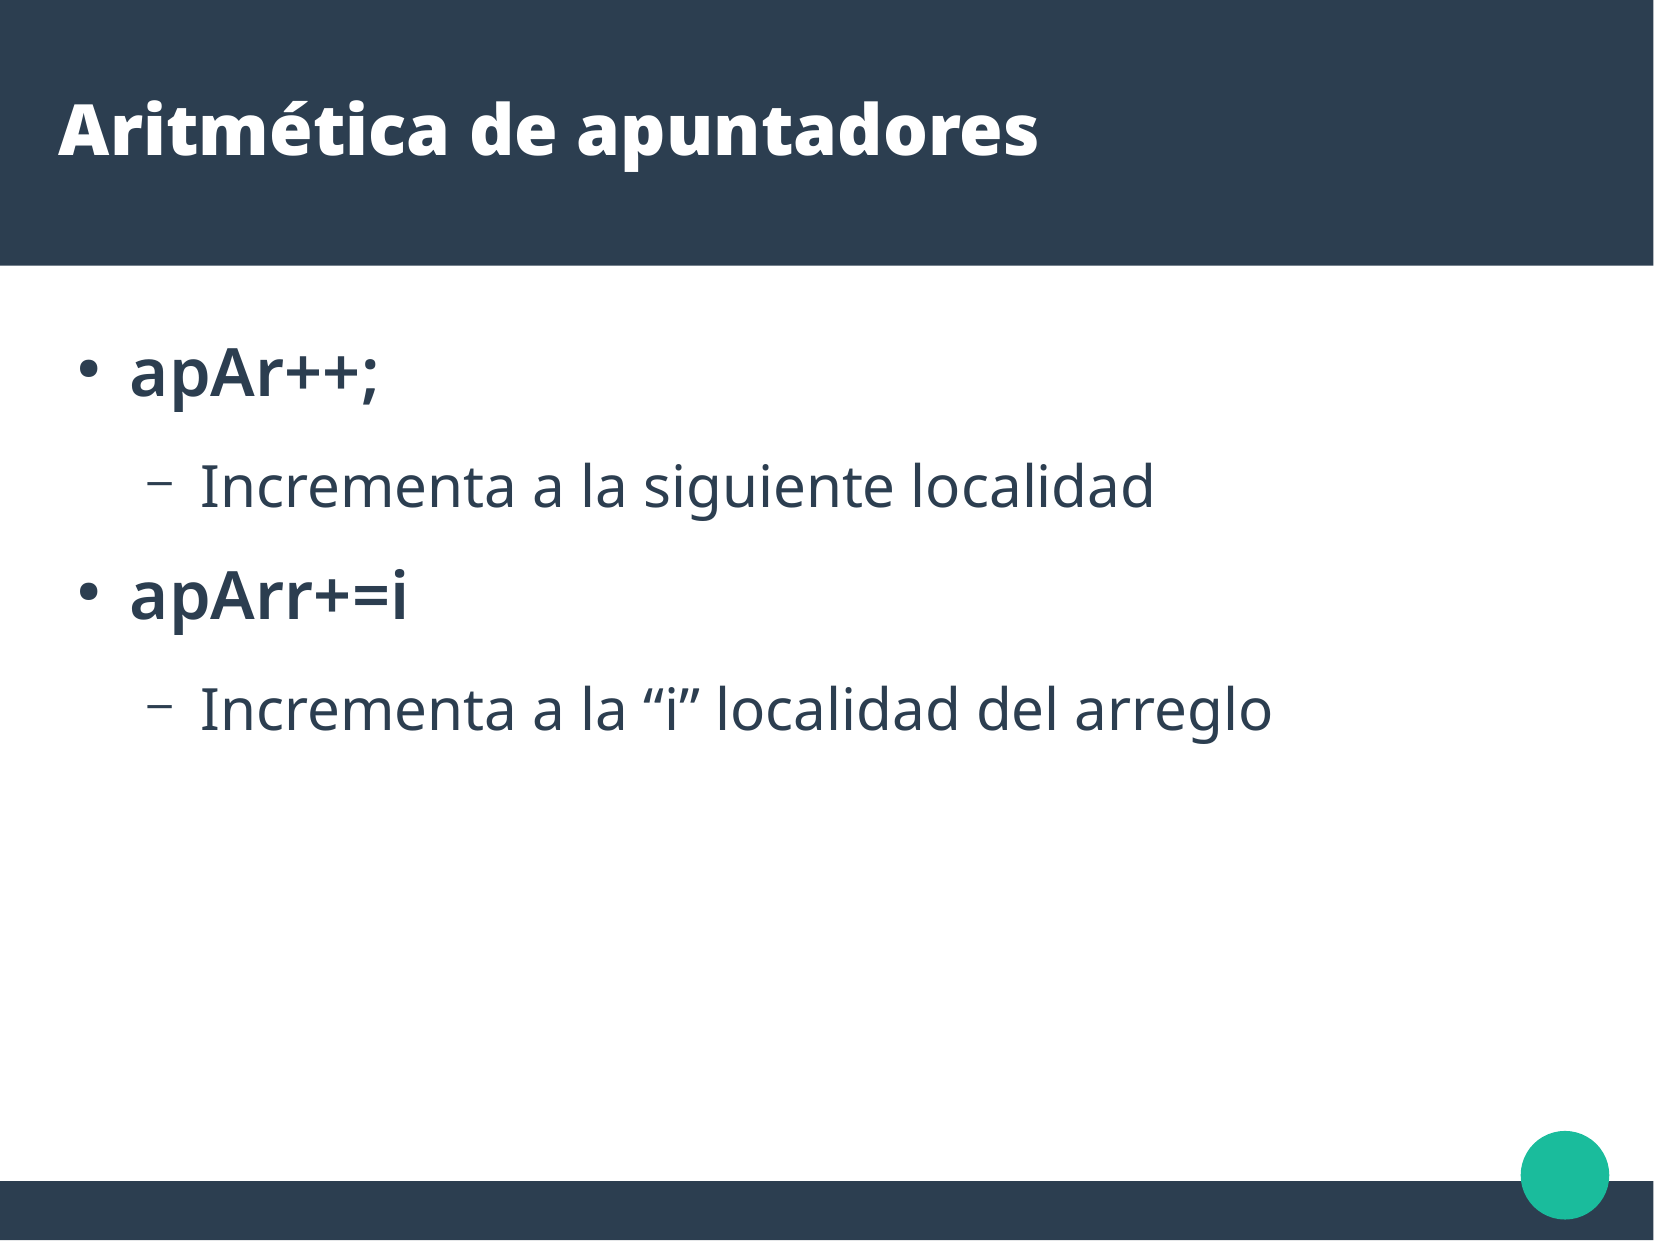

# Aritmética de apuntadores
apAr++;
Incrementa a la siguiente localidad
apArr+=i
Incrementa a la “i” localidad del arreglo